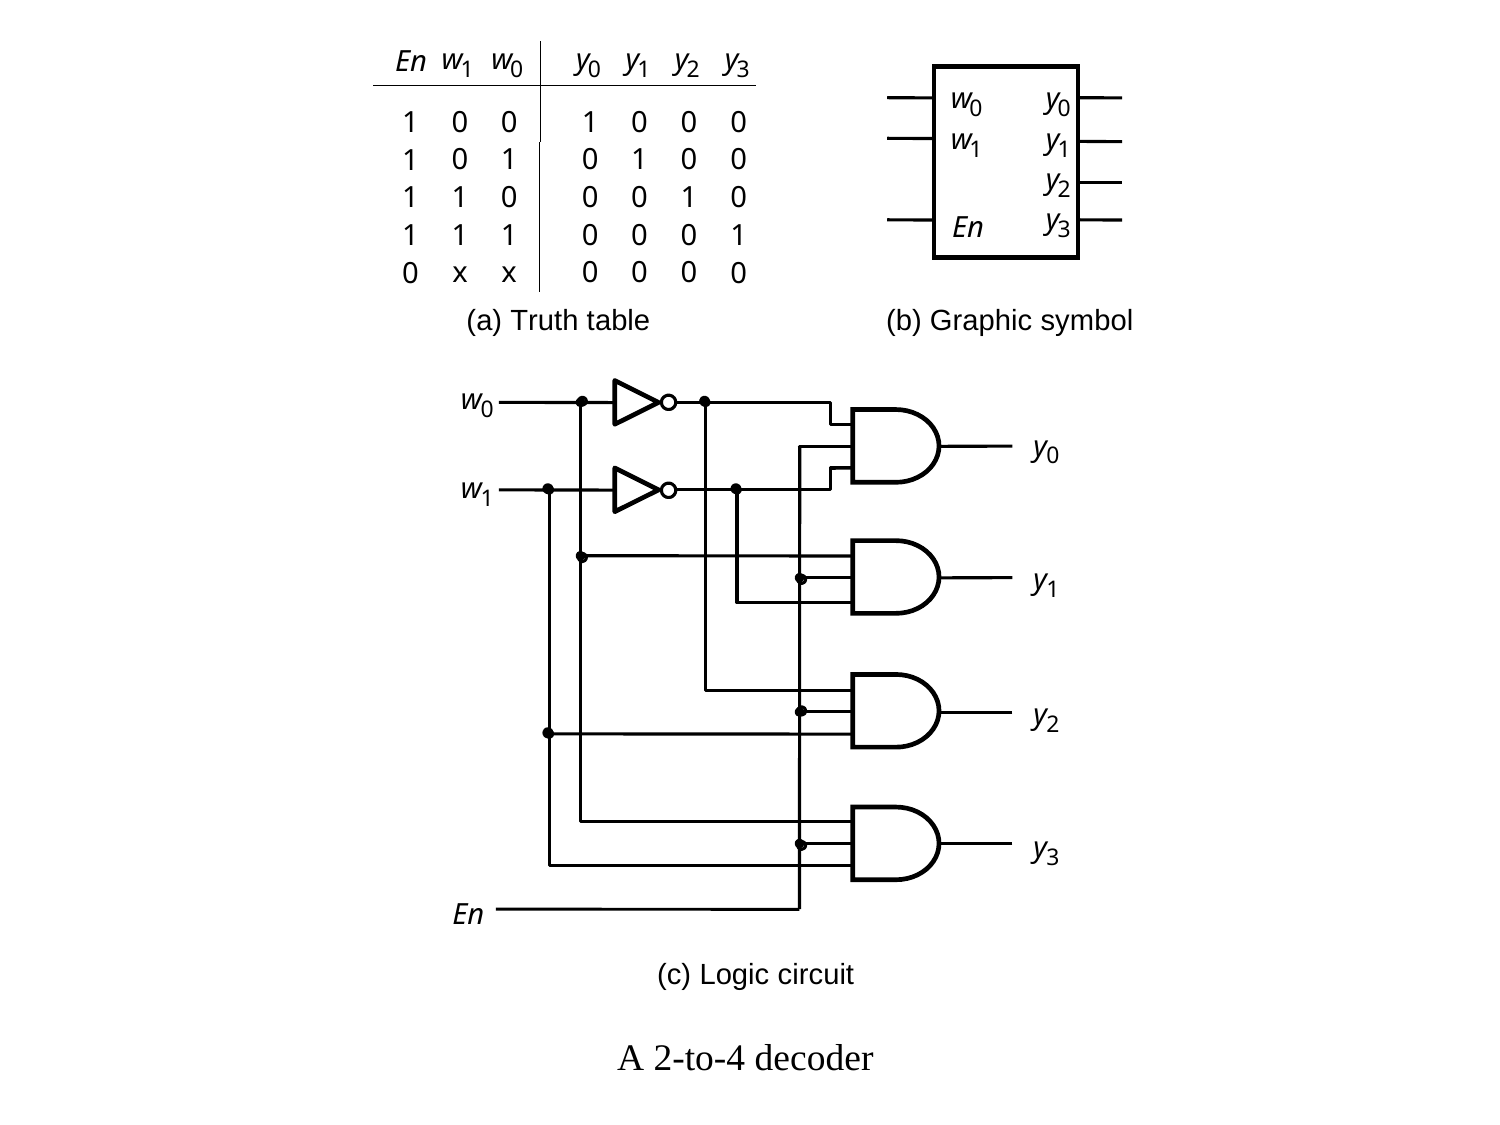

w
w
y
y
y
y
En
1
0
0
1
2
3
w
y
0
0
0
0
0
1
0
0
1
w
y
1
1
0
1
0
1
0
0
1
y
2
1
1
0
0
0
1
0
y
En
3
1
1
1
0
0
0
1
x
x
0
0
0
0
0
(a) Truth table
(b) Graphic symbol
w
0
y
0
w
1
y
1
y
2
y
3
En
(c) Logic circuit
A 2-to-4 decoder